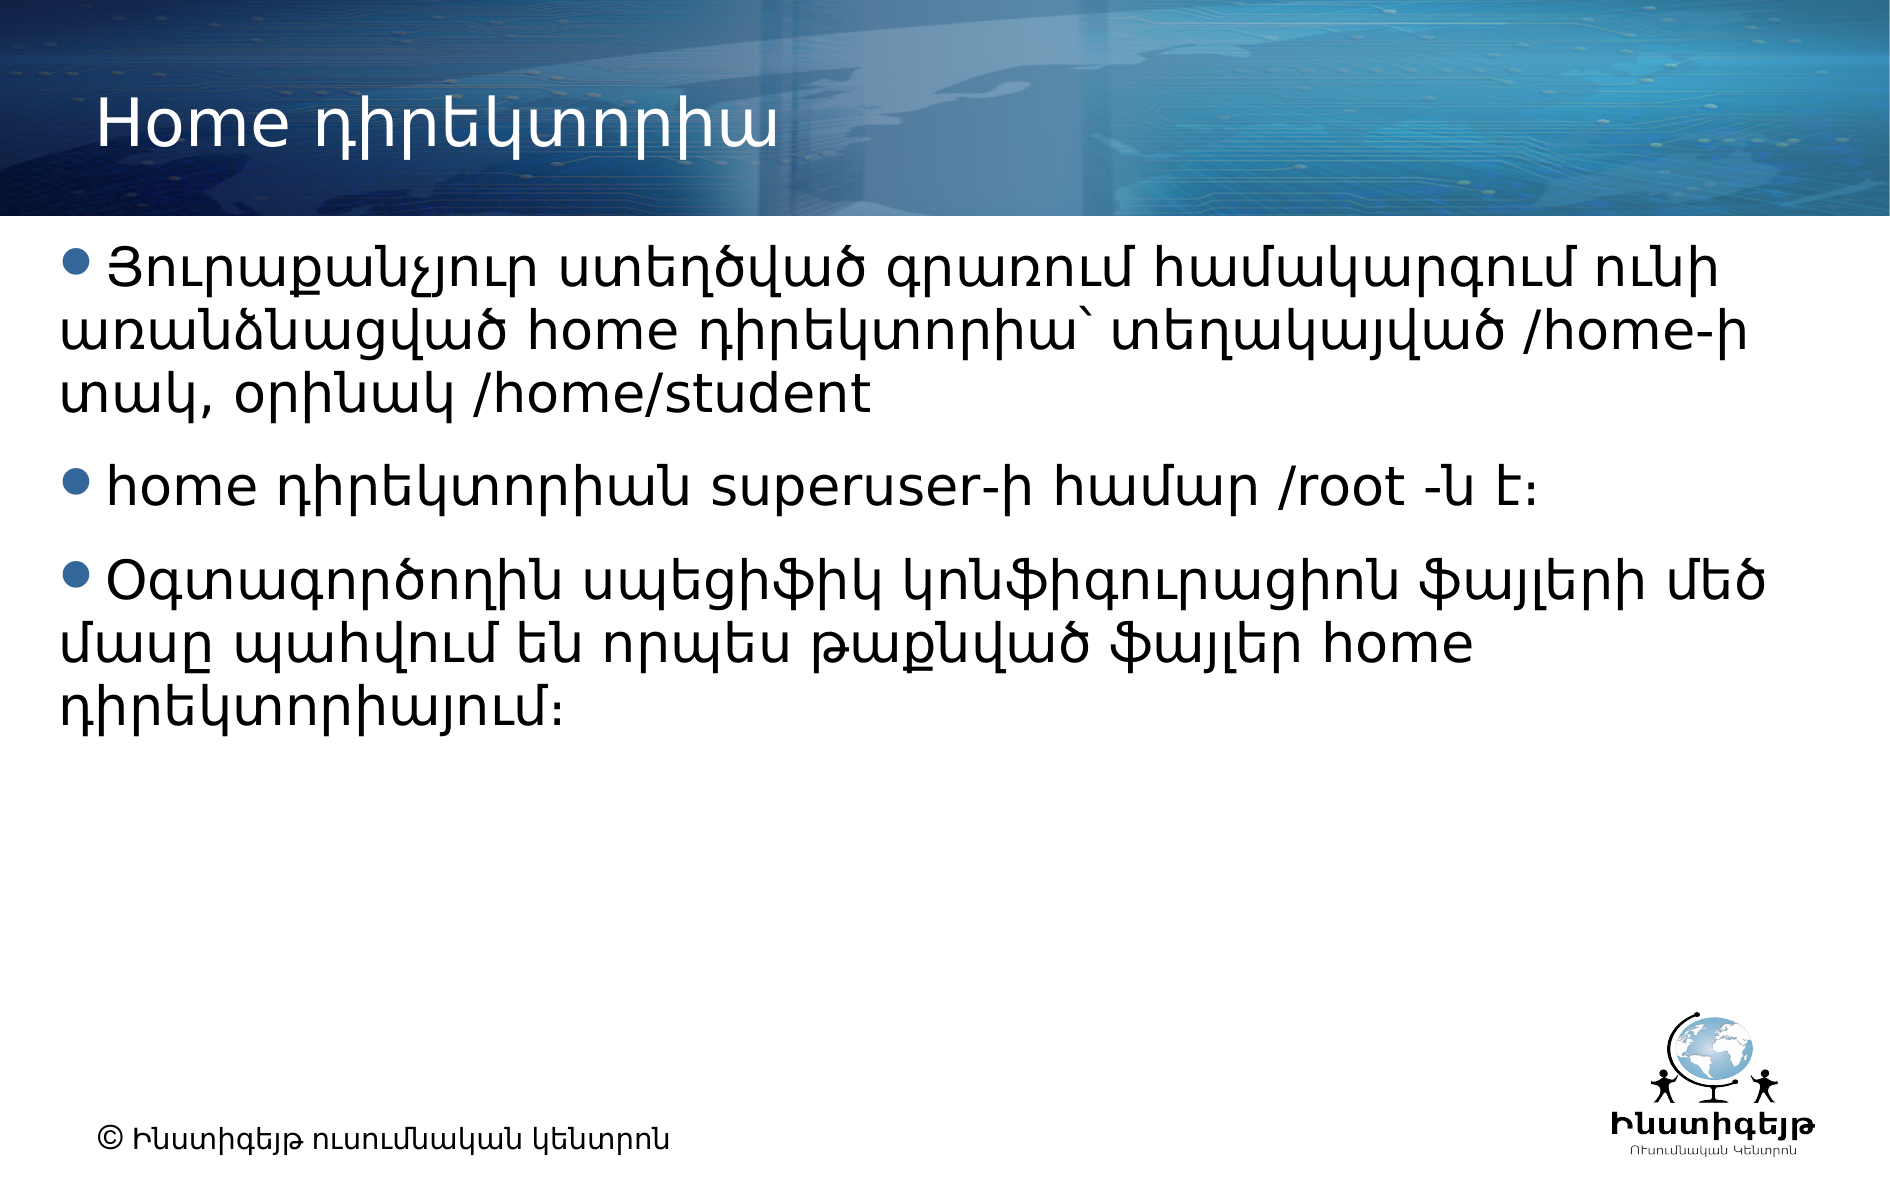

# Home դիրեկտորիա
Յուրաքանչյուր ստեղծված գրառում համակարգում ունի առանձնացված home դիրեկտորիա՝ տեղակայված /home-ի տակ, օրինակ /home/student
home դիրեկտորիան superuser-ի համար /root -ն է։
Օգտագործողին սպեցիֆիկ կոնֆիգուրացիոն ֆայլերի մեծ մասը պահվում են որպես թաքնված ֆայլեր home դիրեկտորիայում։